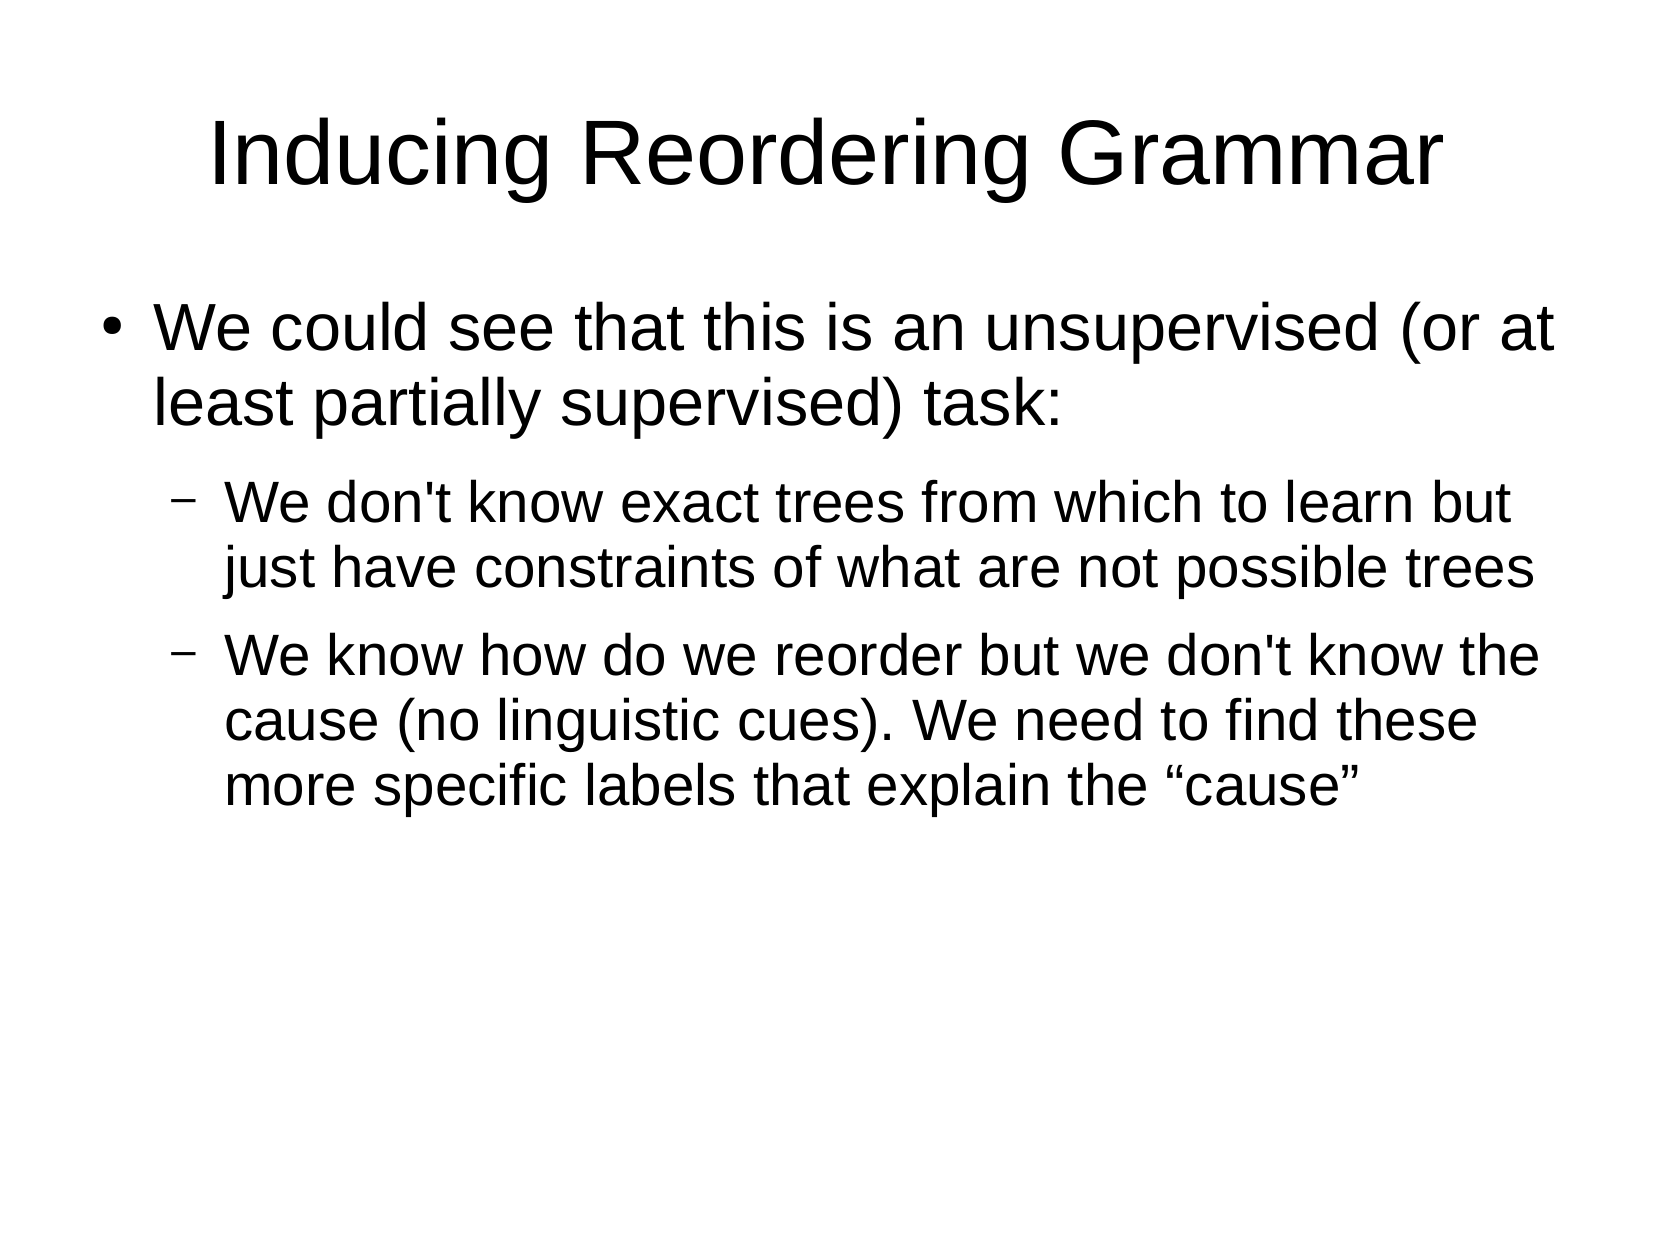

# Inducing Reordering Grammar
We could see that this is an unsupervised (or at least partially supervised) task:
We don't know exact trees from which to learn but just have constraints of what are not possible trees
We know how do we reorder but we don't know the cause (no linguistic cues). We need to find these more specific labels that explain the “cause”